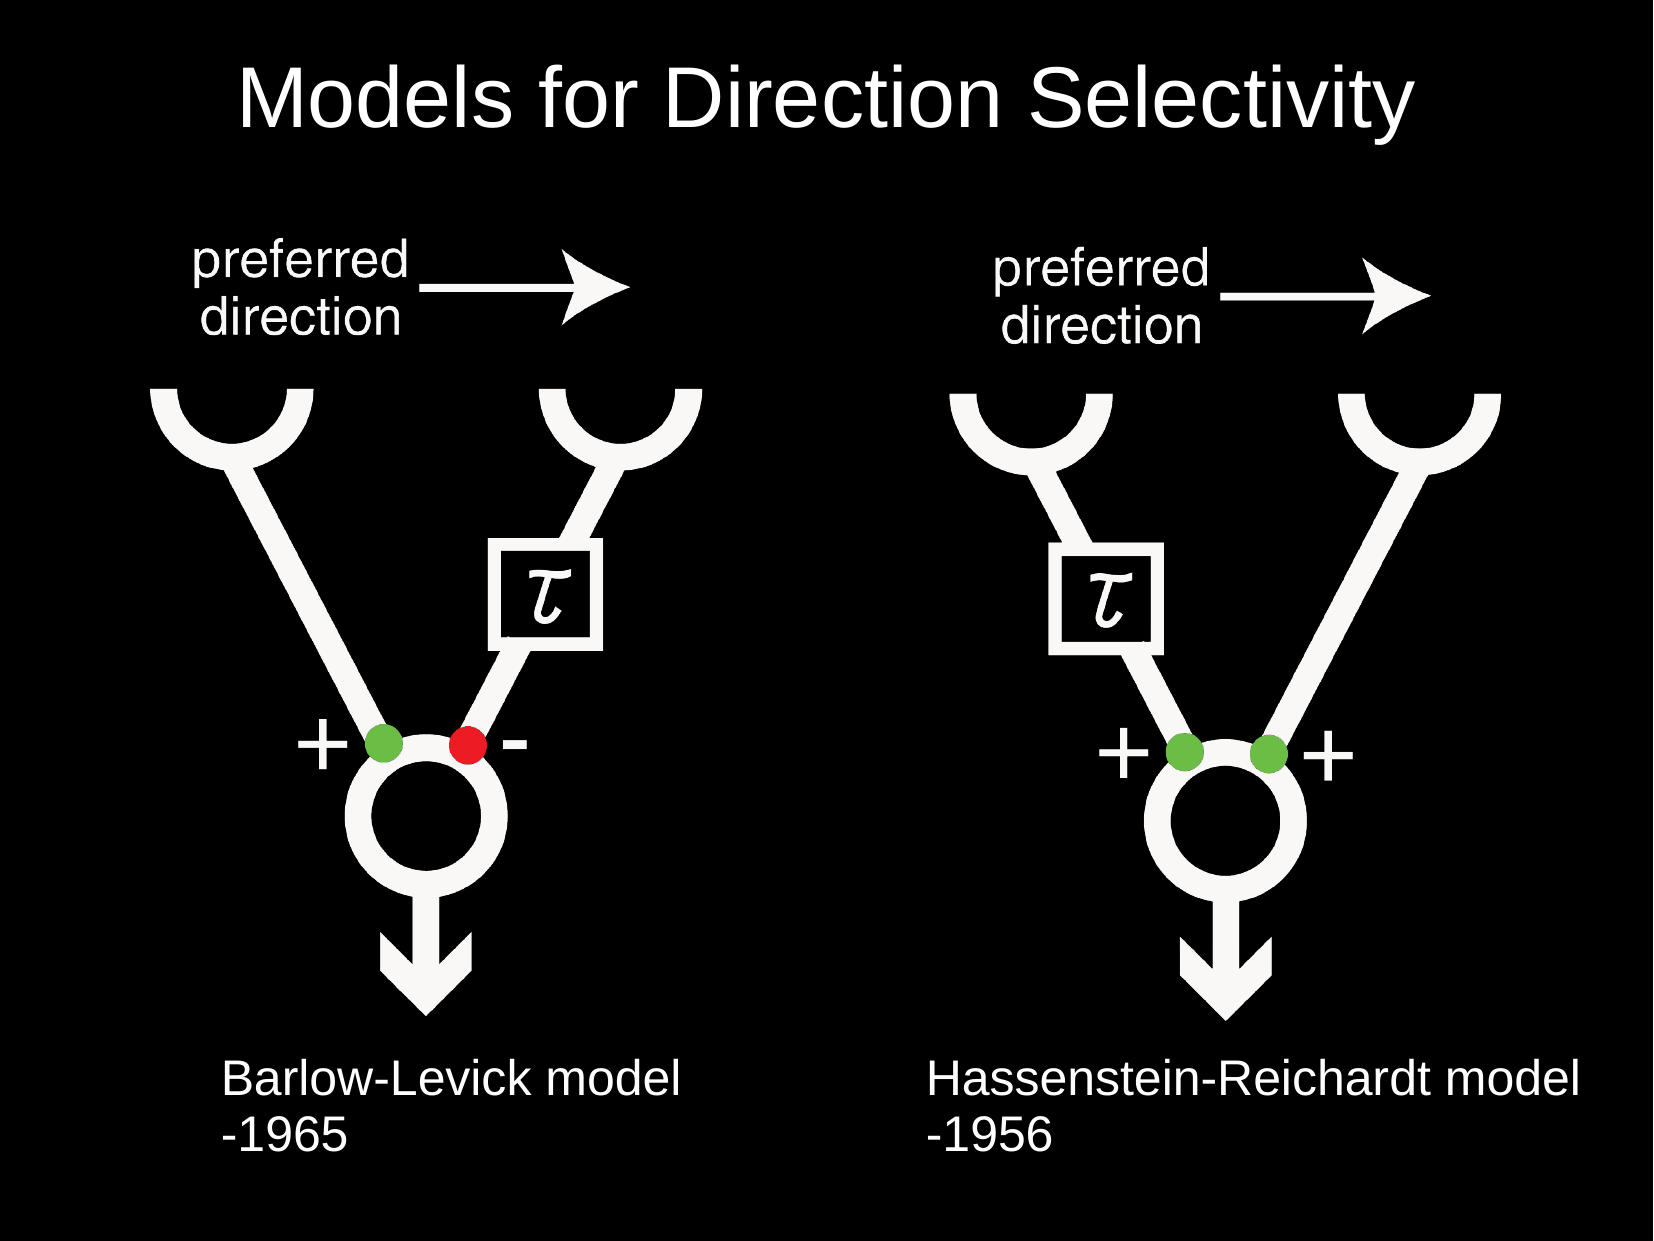

# Models for Direction Selectivity
Barlow-Levick model -1965
Hassenstein-Reichardt model -1956